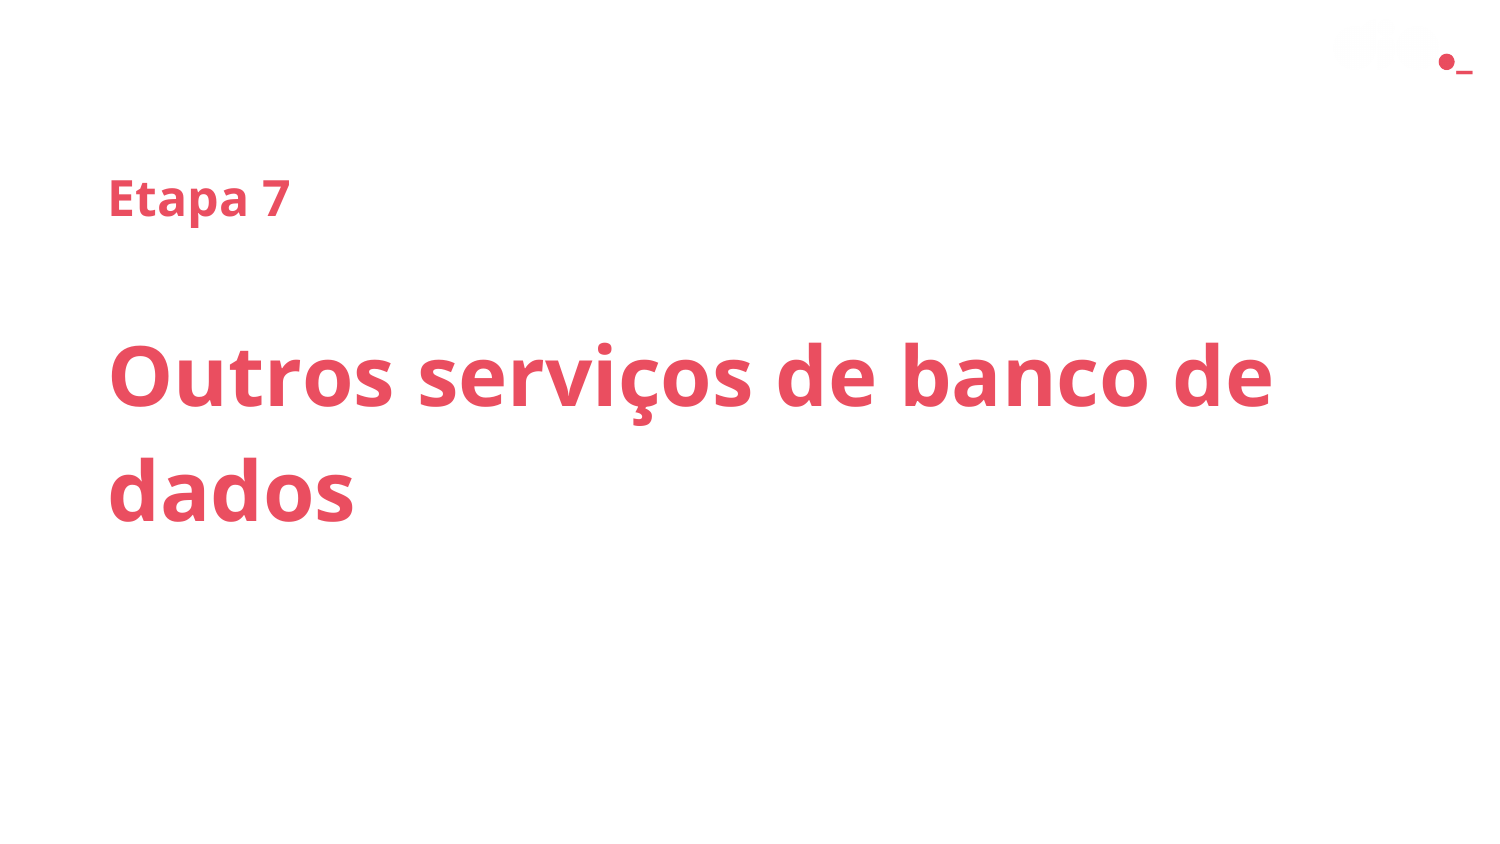

Etapa 7
Outros serviços de banco de dados